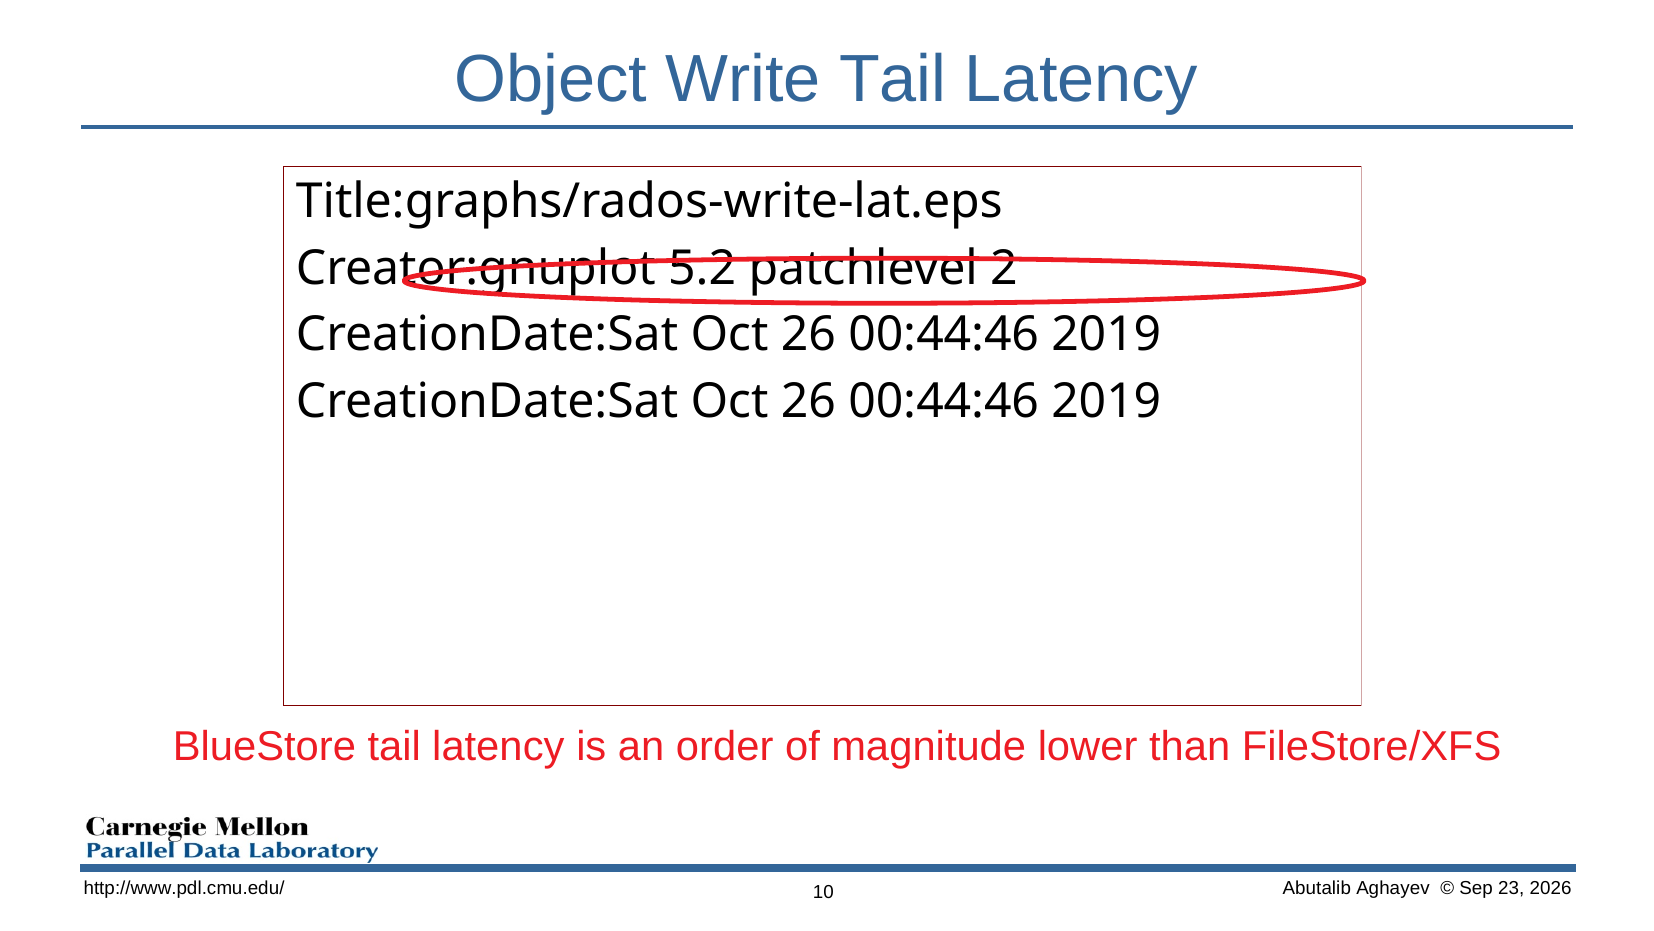

# Object Write Tail Latency
BlueStore tail latency is an order of magnitude lower than FileStore/XFS
http://www.pdl.cmu.edu/
 Abutalib Aghayev ©